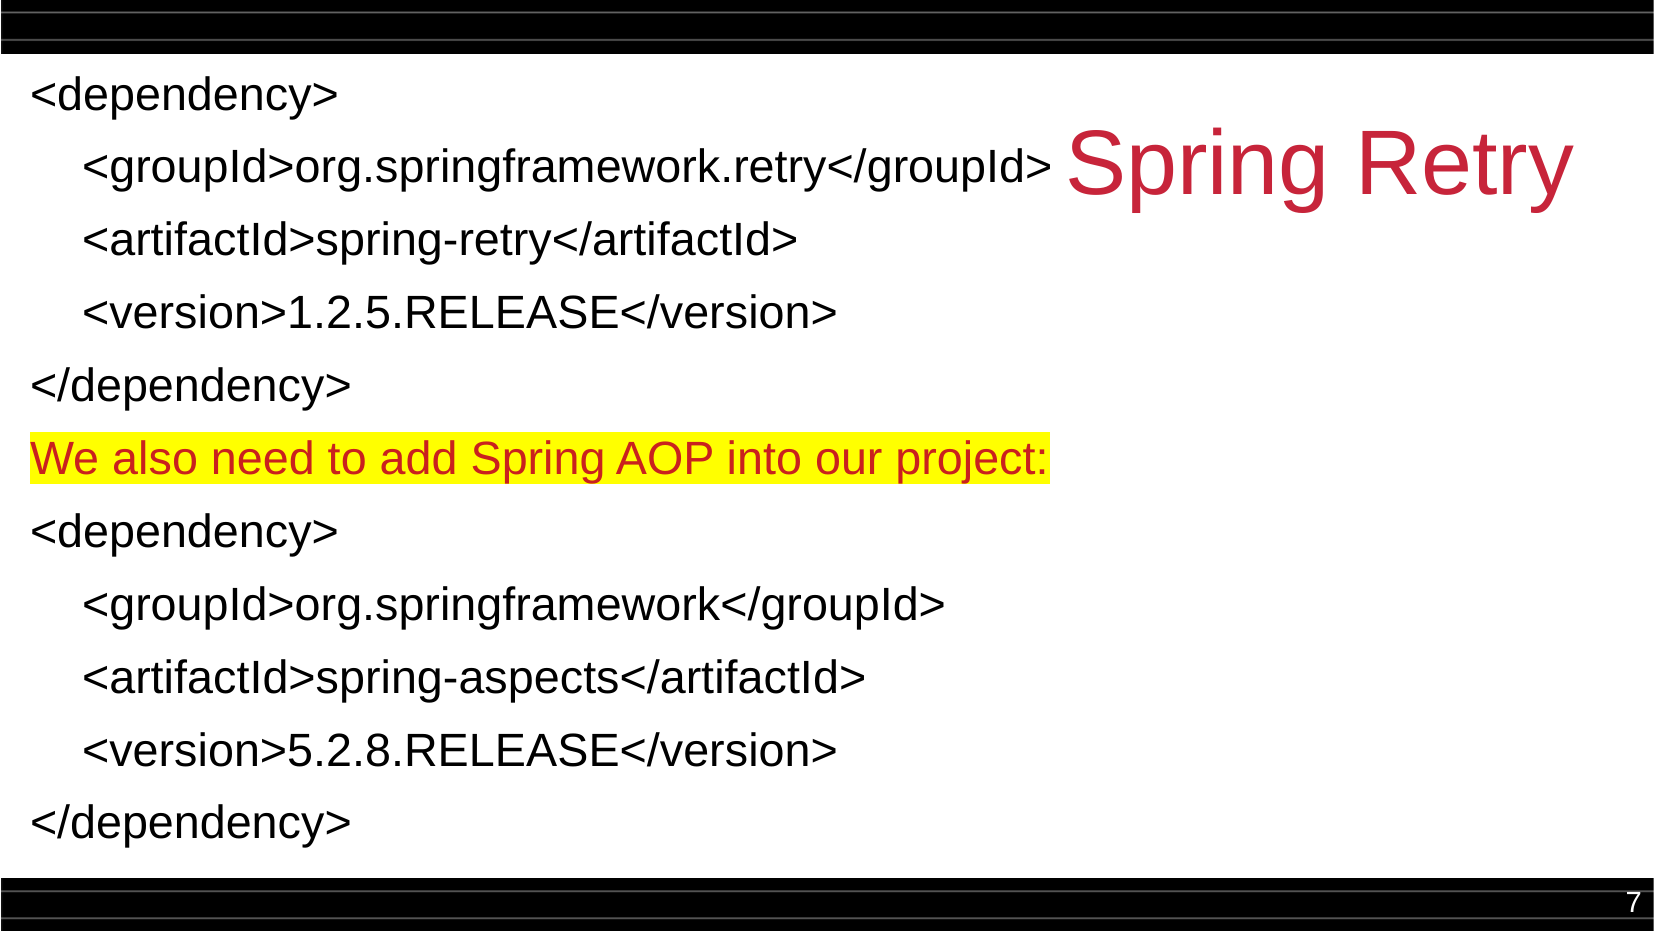

# Spring Retry
<dependency>
 <groupId>org.springframework.retry</groupId>
 <artifactId>spring-retry</artifactId>
 <version>1.2.5.RELEASE</version>
</dependency>
We also need to add Spring AOP into our project:
<dependency>
 <groupId>org.springframework</groupId>
 <artifactId>spring-aspects</artifactId>
 <version>5.2.8.RELEASE</version>
</dependency>